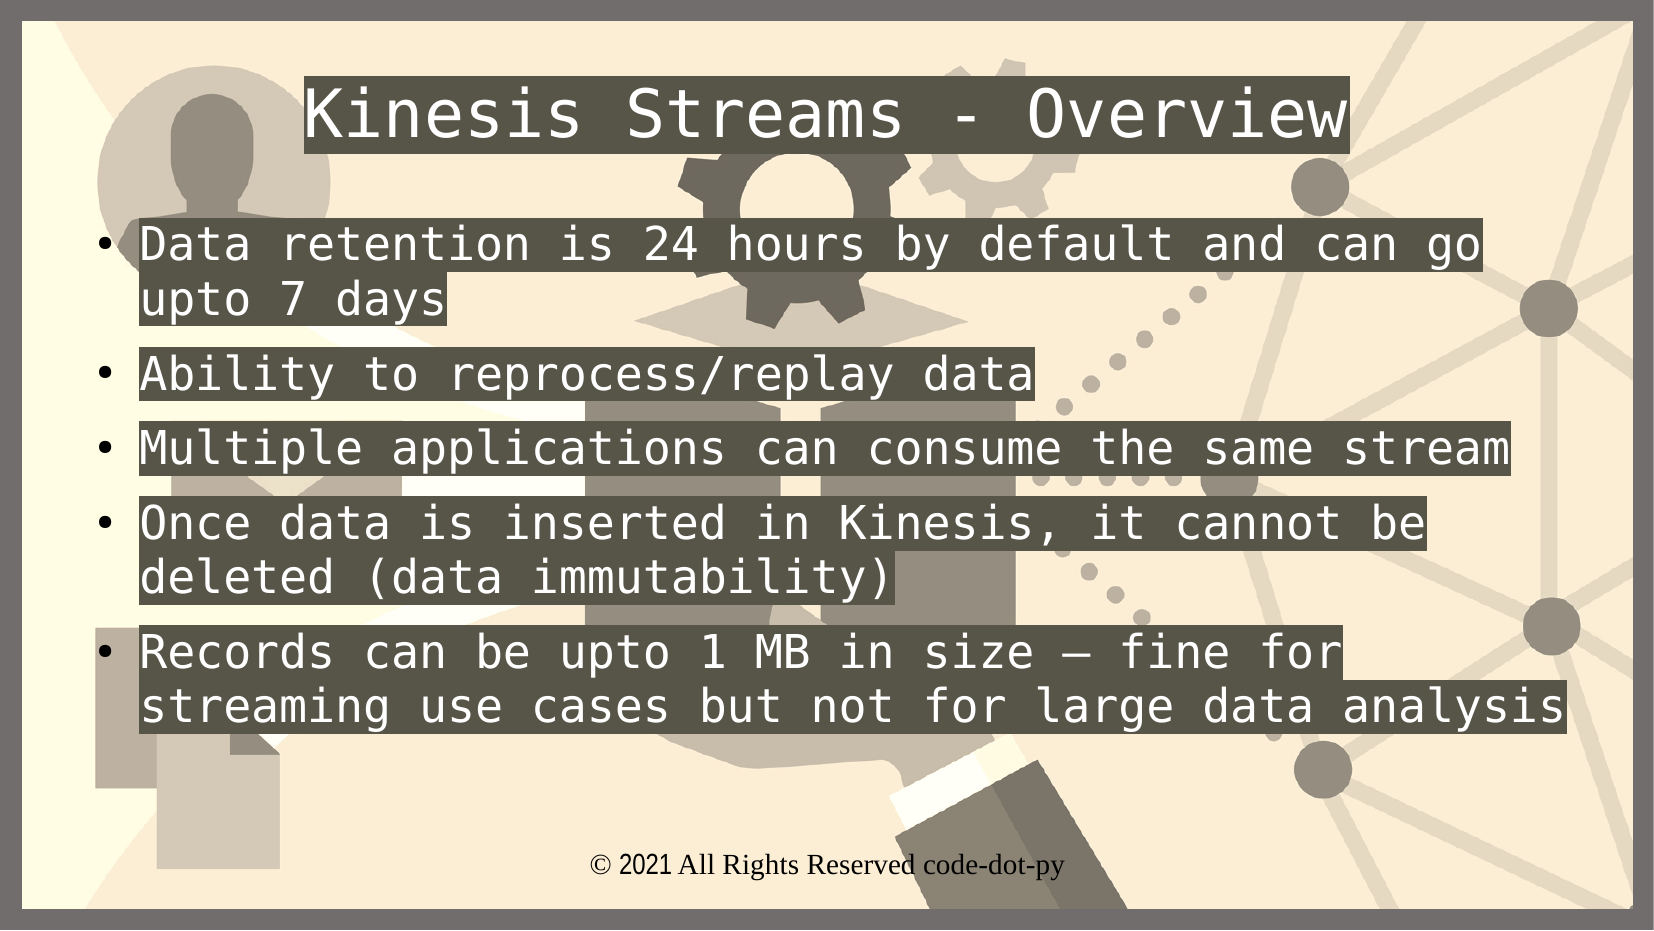

# Kinesis Streams - Overview
Data retention is 24 hours by default and can go upto 7 days
Ability to reprocess/replay data
Multiple applications can consume the same stream
Once data is inserted in Kinesis, it cannot be deleted (data immutability)
Records can be upto 1 MB in size – fine for streaming use cases but not for large data analysis